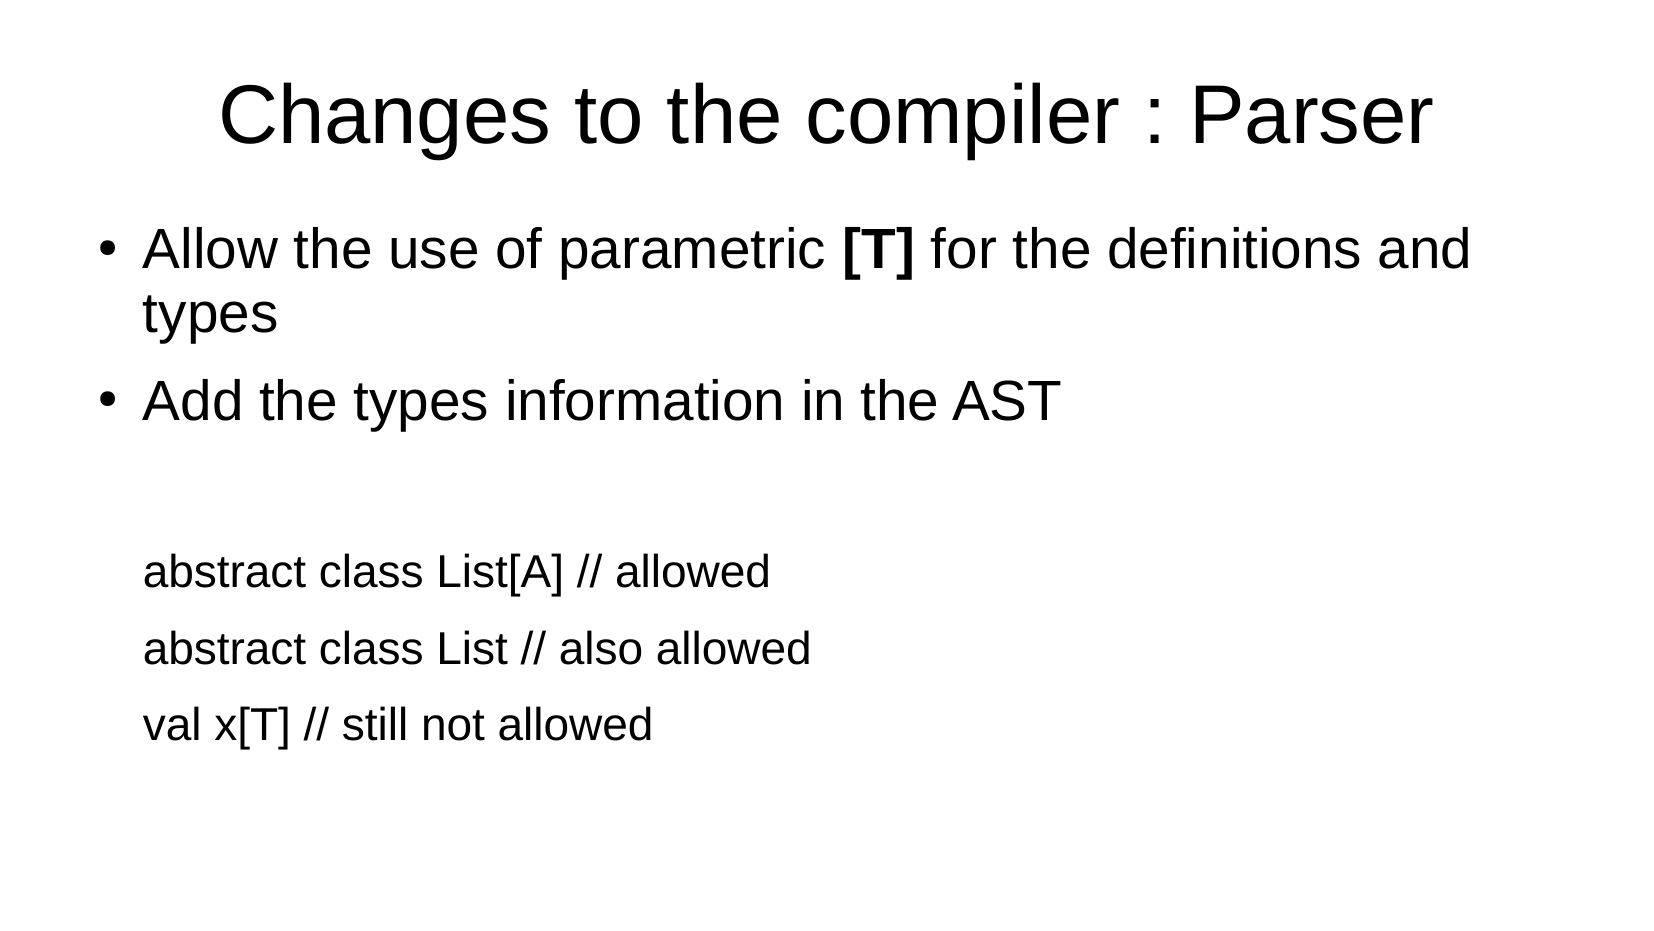

# Changes to the compiler : Parser
Allow the use of parametric [T] for the definitions and types
Add the types information in the AST
abstract class List[A] // allowed
abstract class List // also allowed
val x[T] // still not allowed